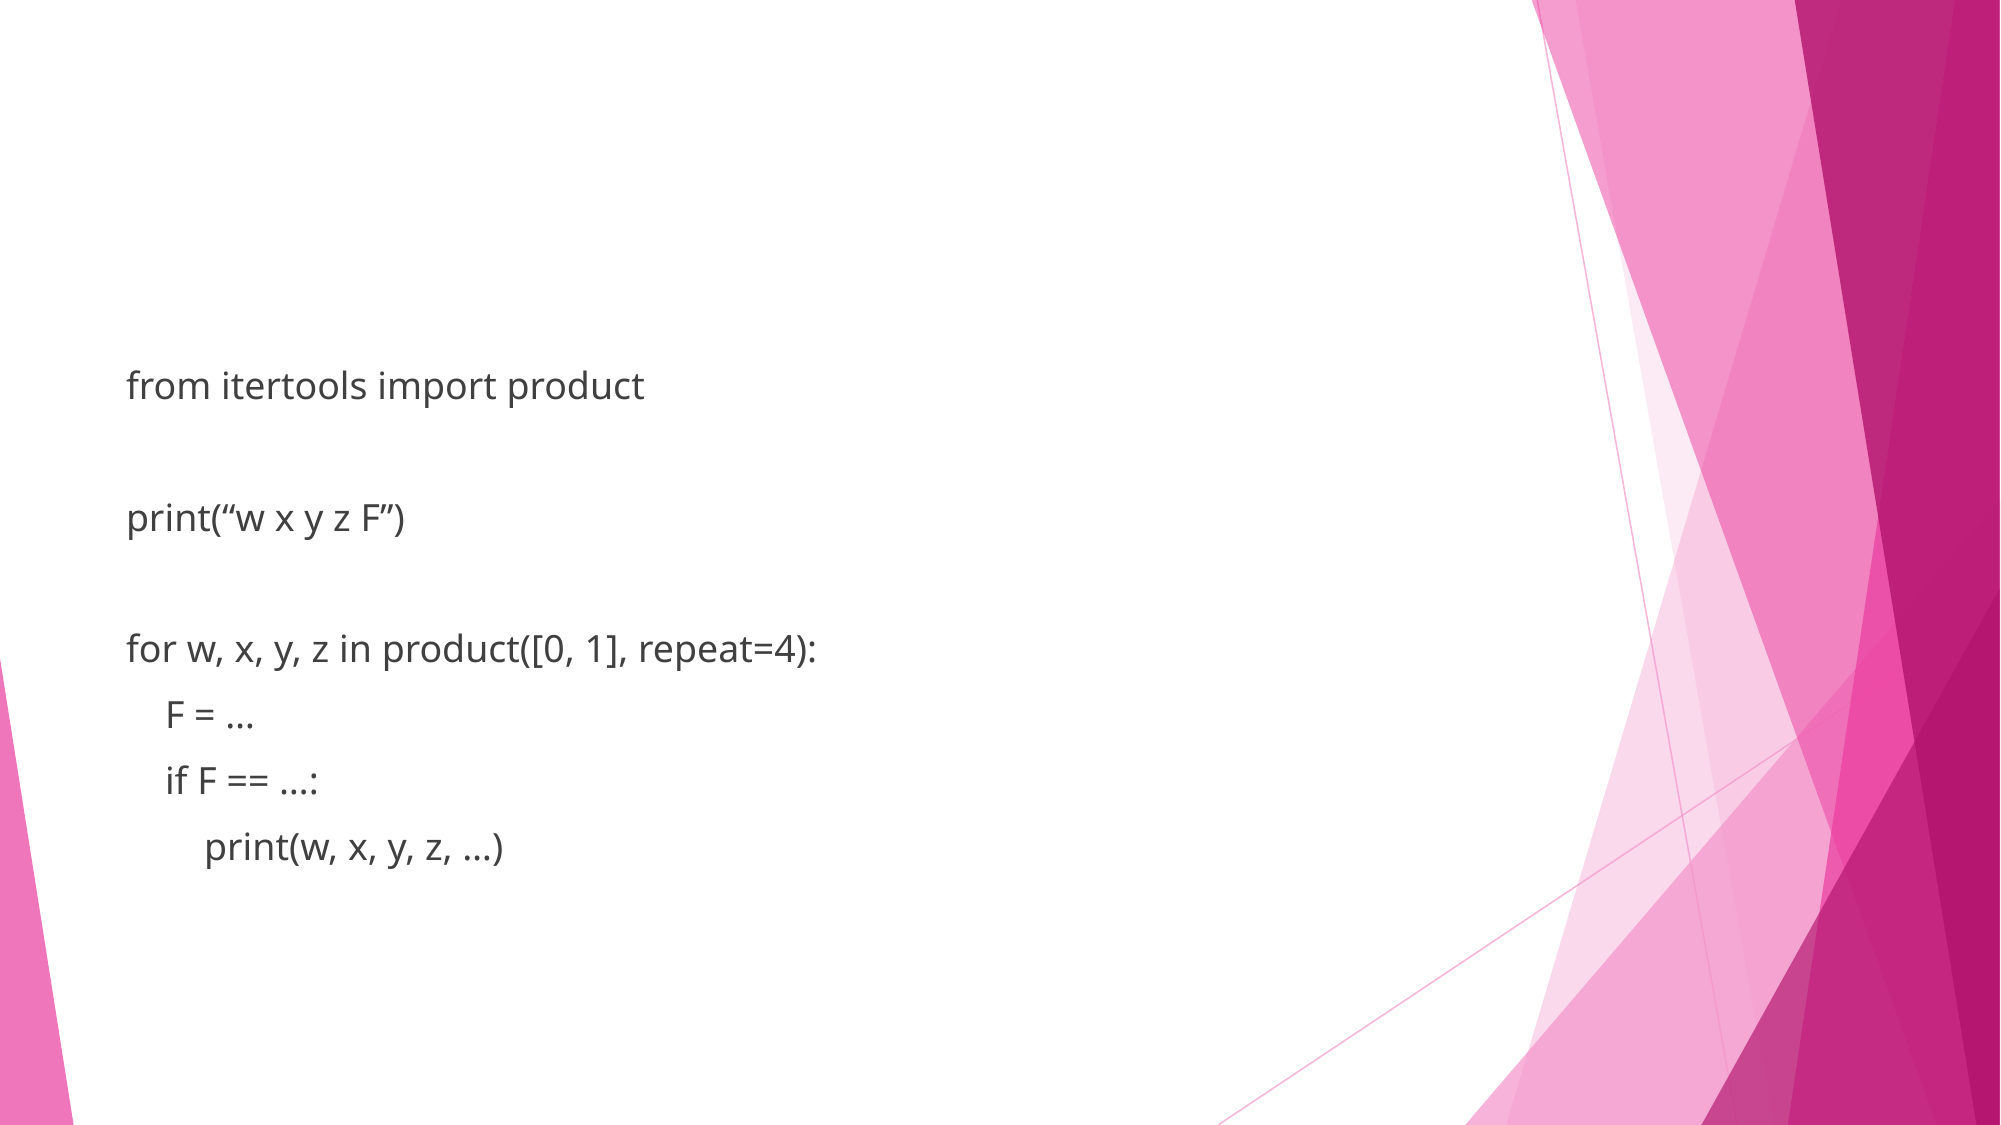

#
from itertools import product
print(“w x y z F”)
for w, x, y, z in product([0, 1], repeat=4):
 F = …
 if F == …:
 print(w, x, y, z, …)